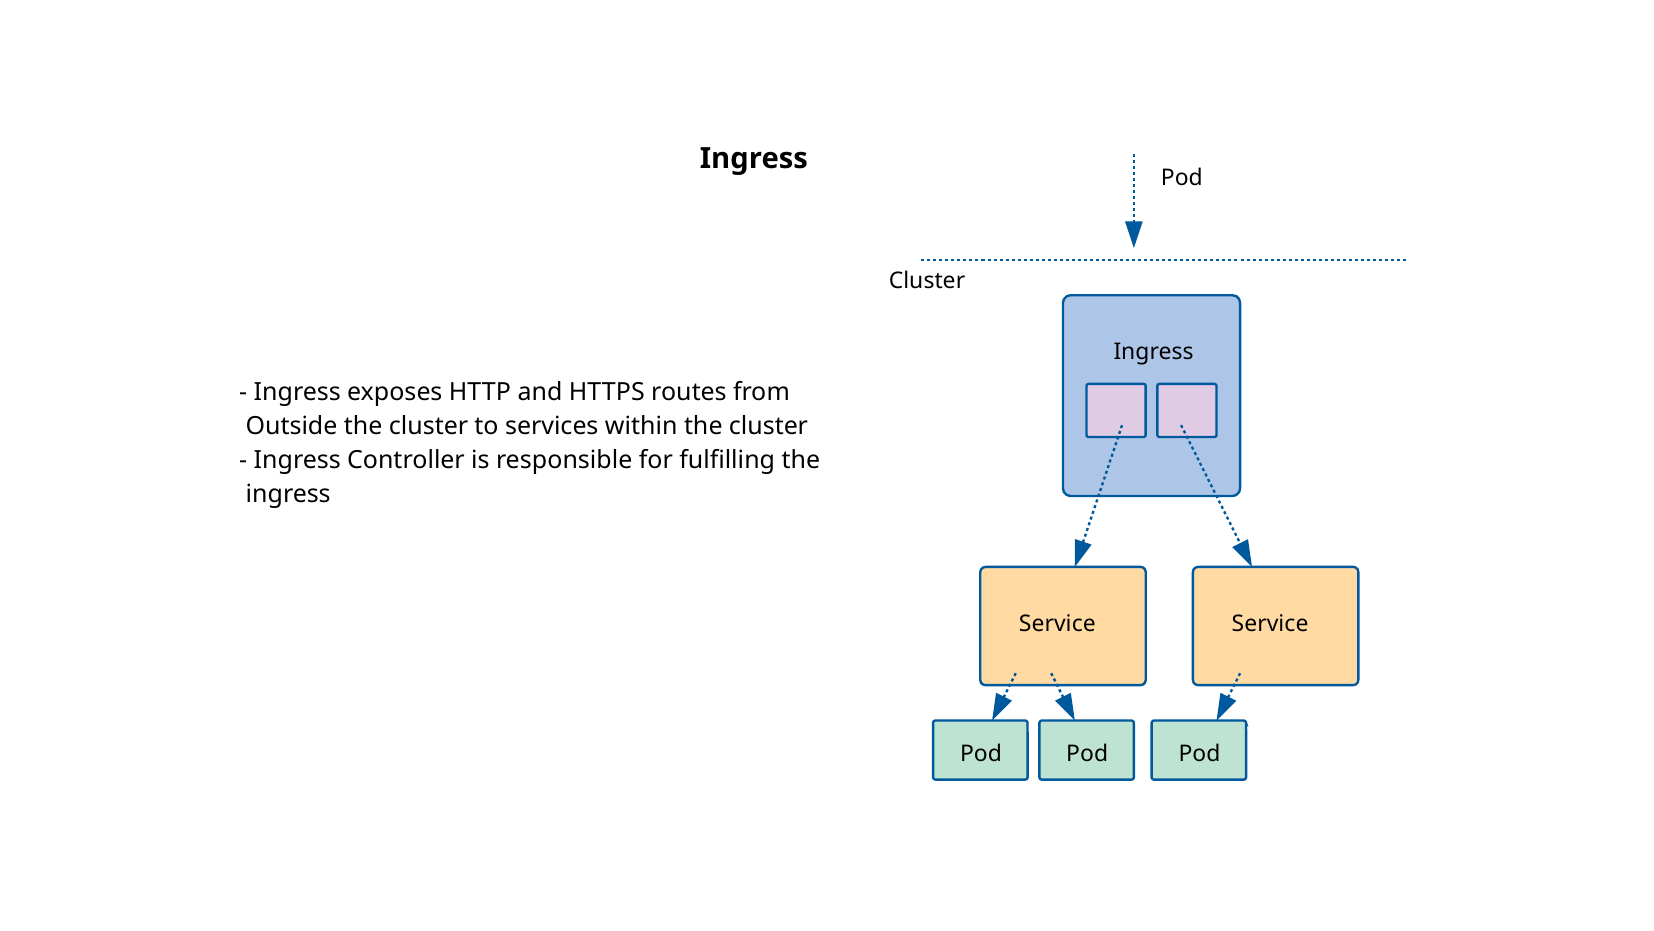

Ingress
Pod
Cluster
Ingress
- Ingress exposes HTTP and HTTPS routes from
 Outside the cluster to services within the cluster
- Ingress Controller is responsible for fulfilling the
 ingress
Service
Service
Pod
Pod
Pod